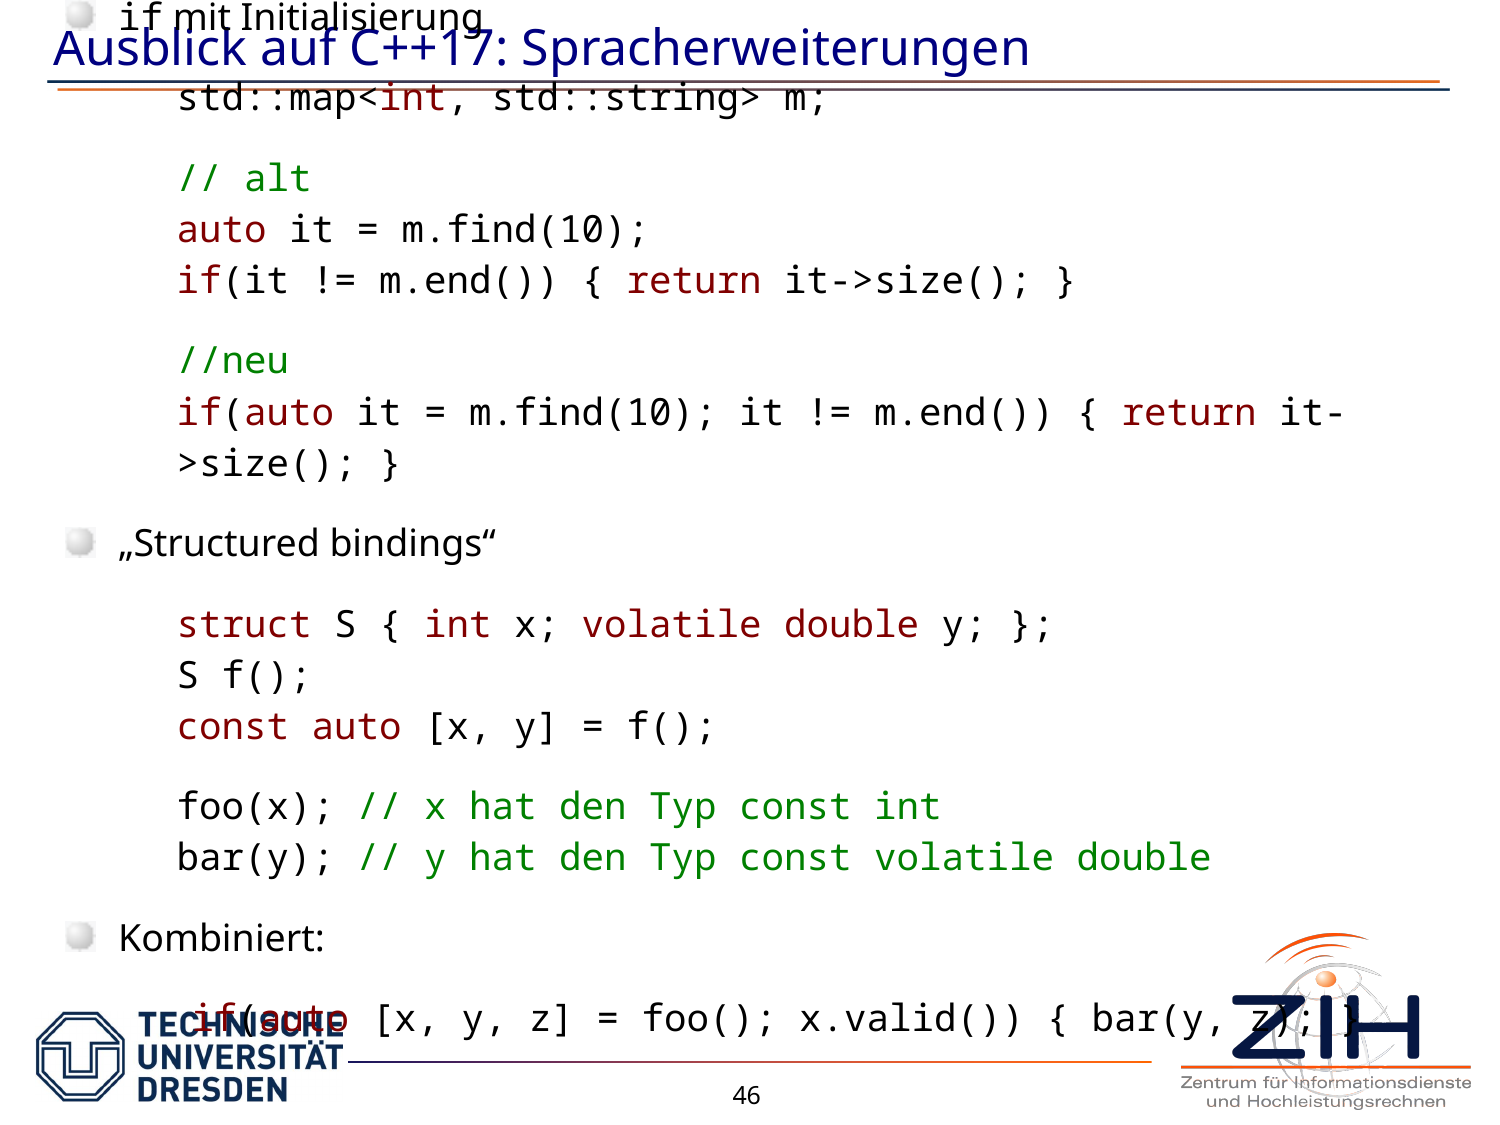

if mit Initialisierung
std::map<int, std::string> m;
// alt
auto it = m.find(10);
if(it != m.end()) { return it->size(); }
//neu
if(auto it = m.find(10); it != m.end()) { return it->size(); }
„Structured bindings“
struct S { int x; volatile double y; };
S f();
const auto [x, y] = f();
foo(x); // x hat den Typ const int
bar(y); // y hat den Typ const volatile double
Kombiniert:
if(auto [x, y, z] = foo(); x.valid()) { bar(y, z); }
# Ausblick auf C++17: Spracherweiterungen
46